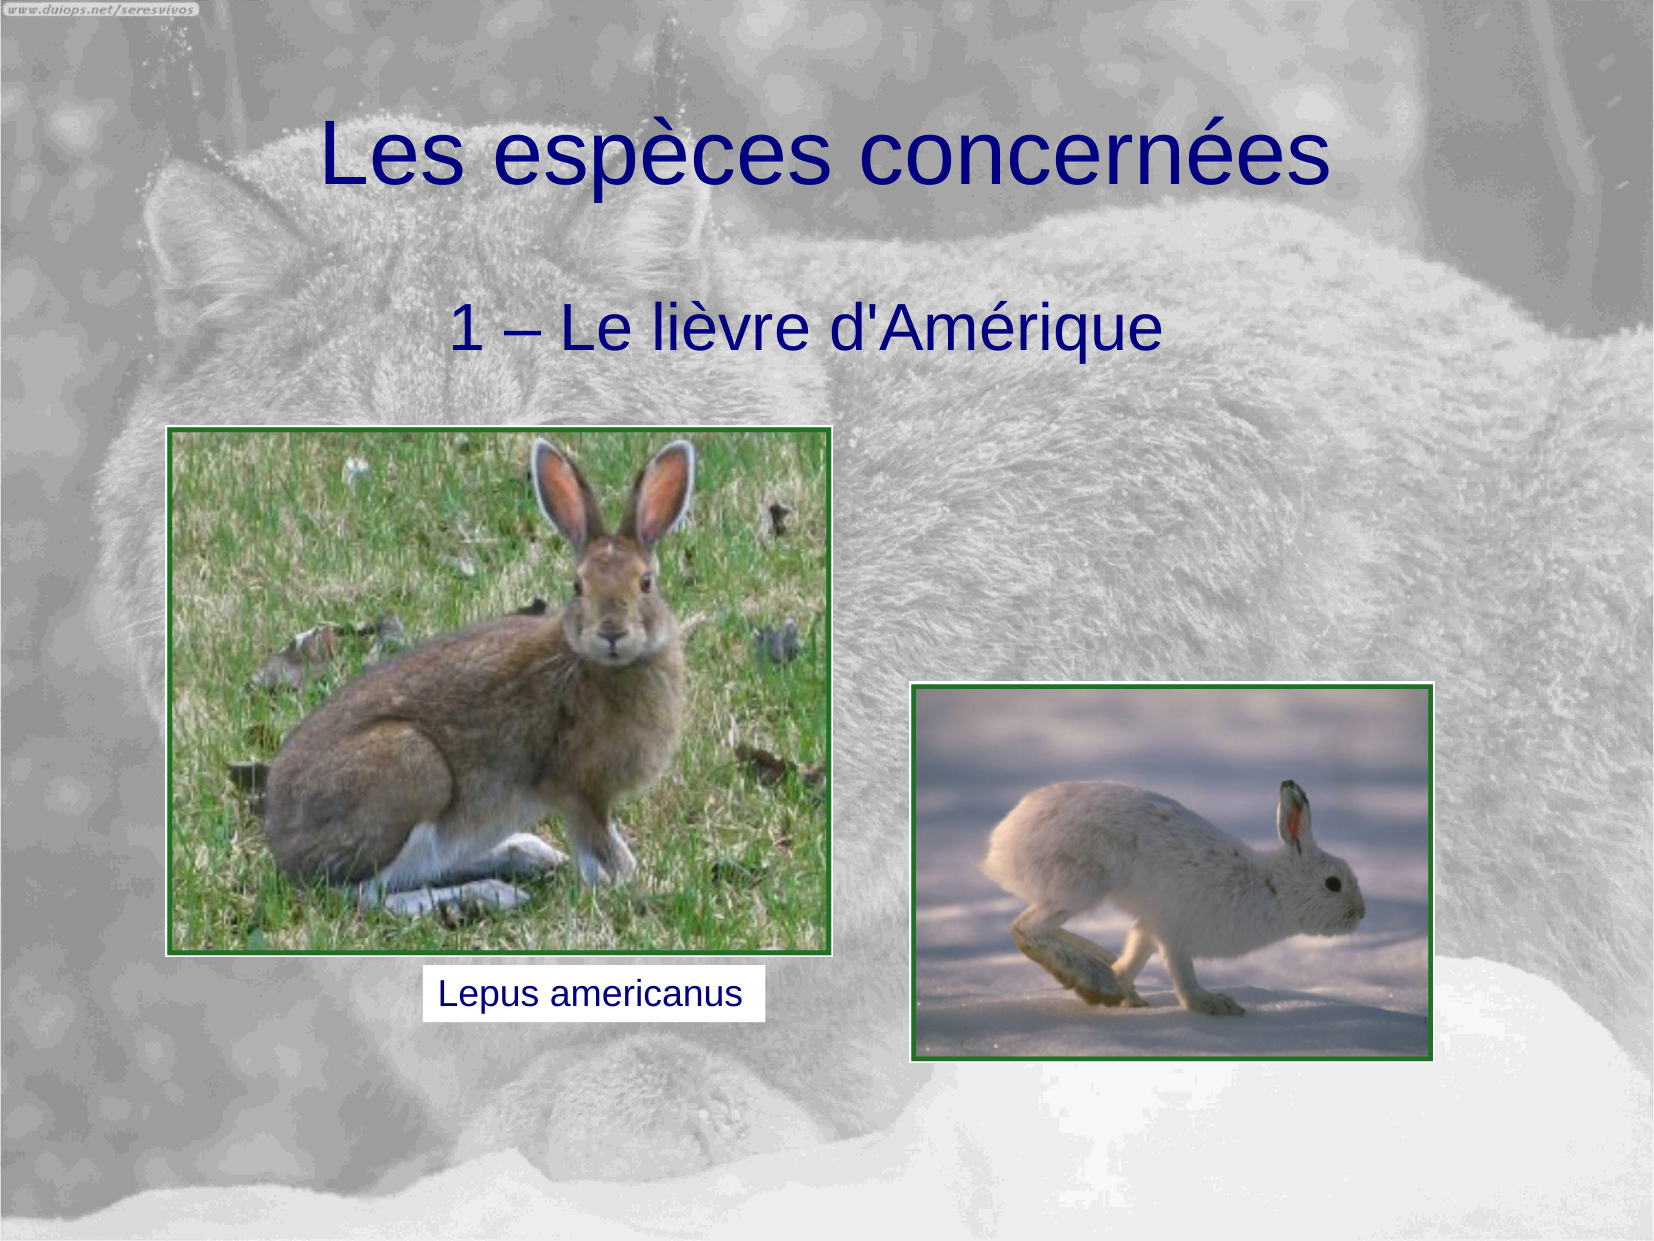

# Les espèces concernées
1 – Le lièvre d'Amérique
Lepus americanus